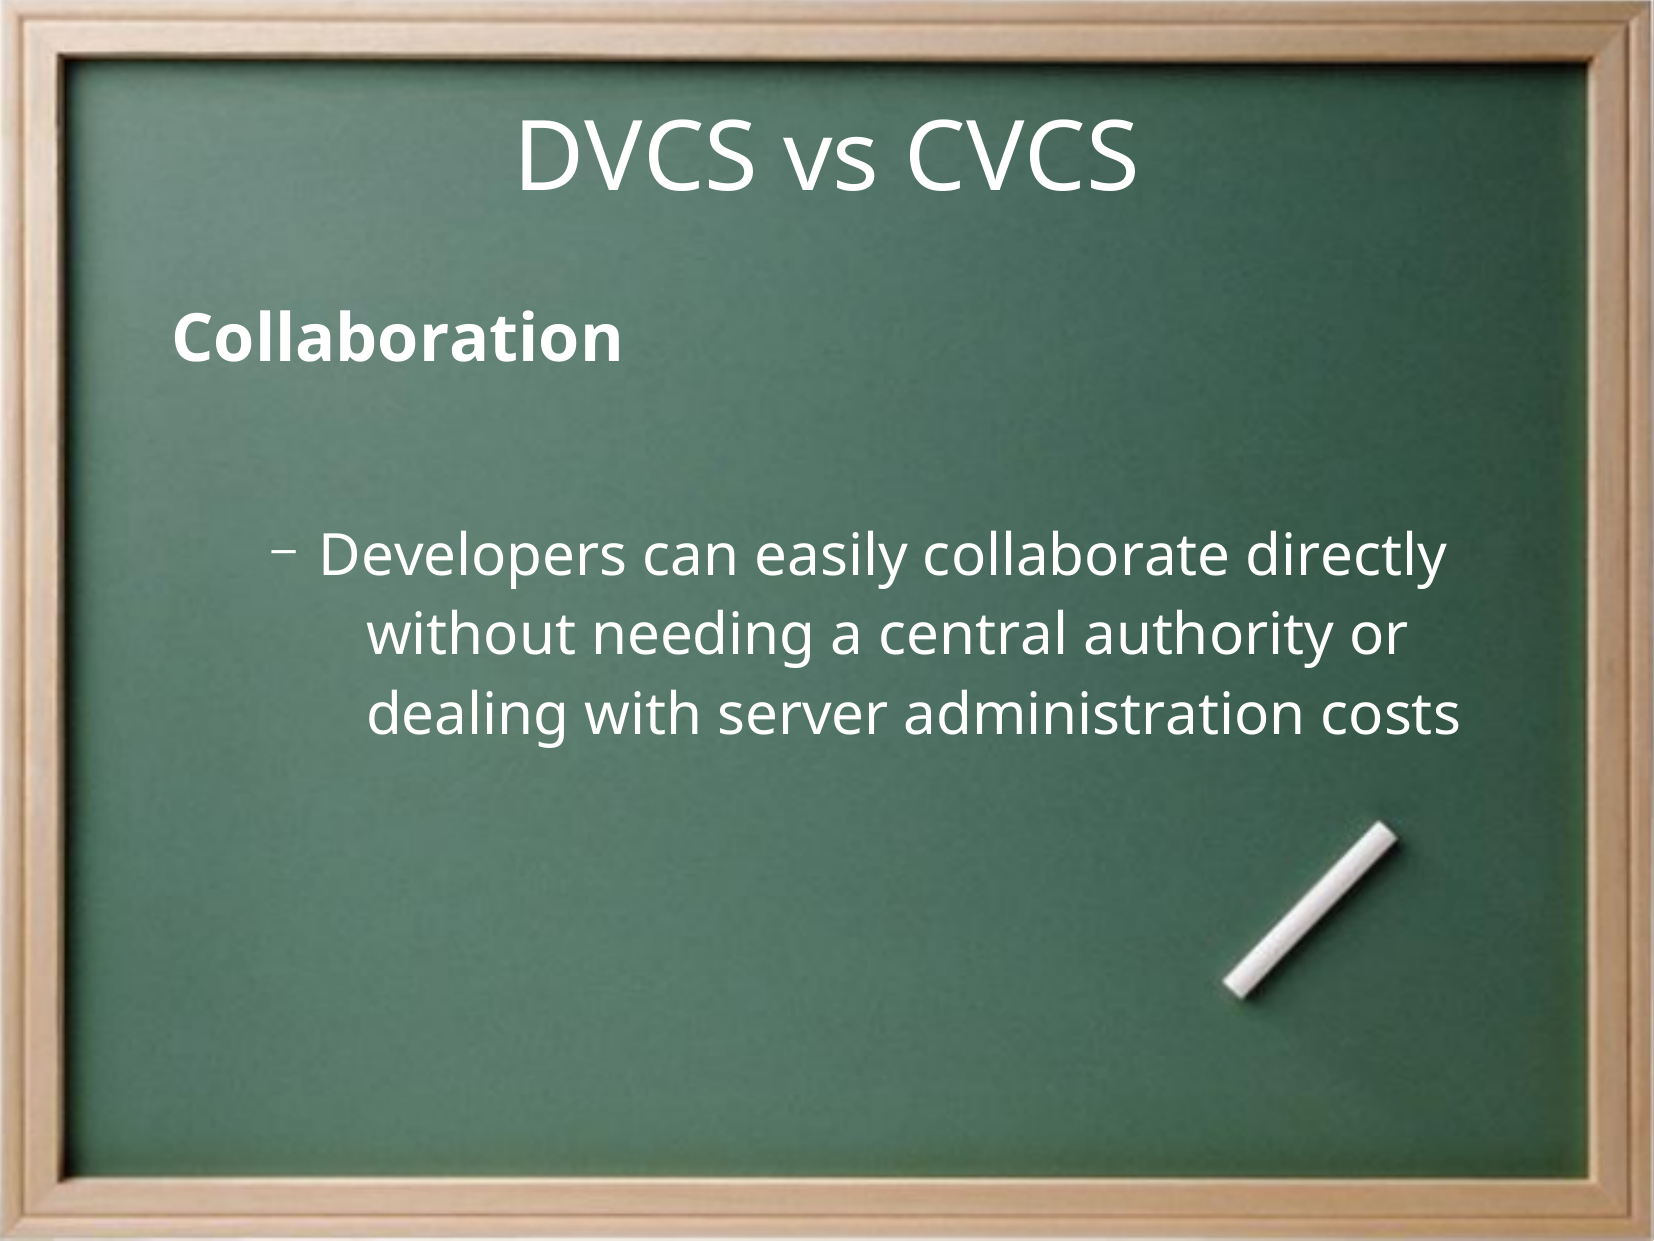

# DVCS vs CVCS
Collaboration
Developers can easily collaborate directly without needing a central authority or dealing with server administration costs